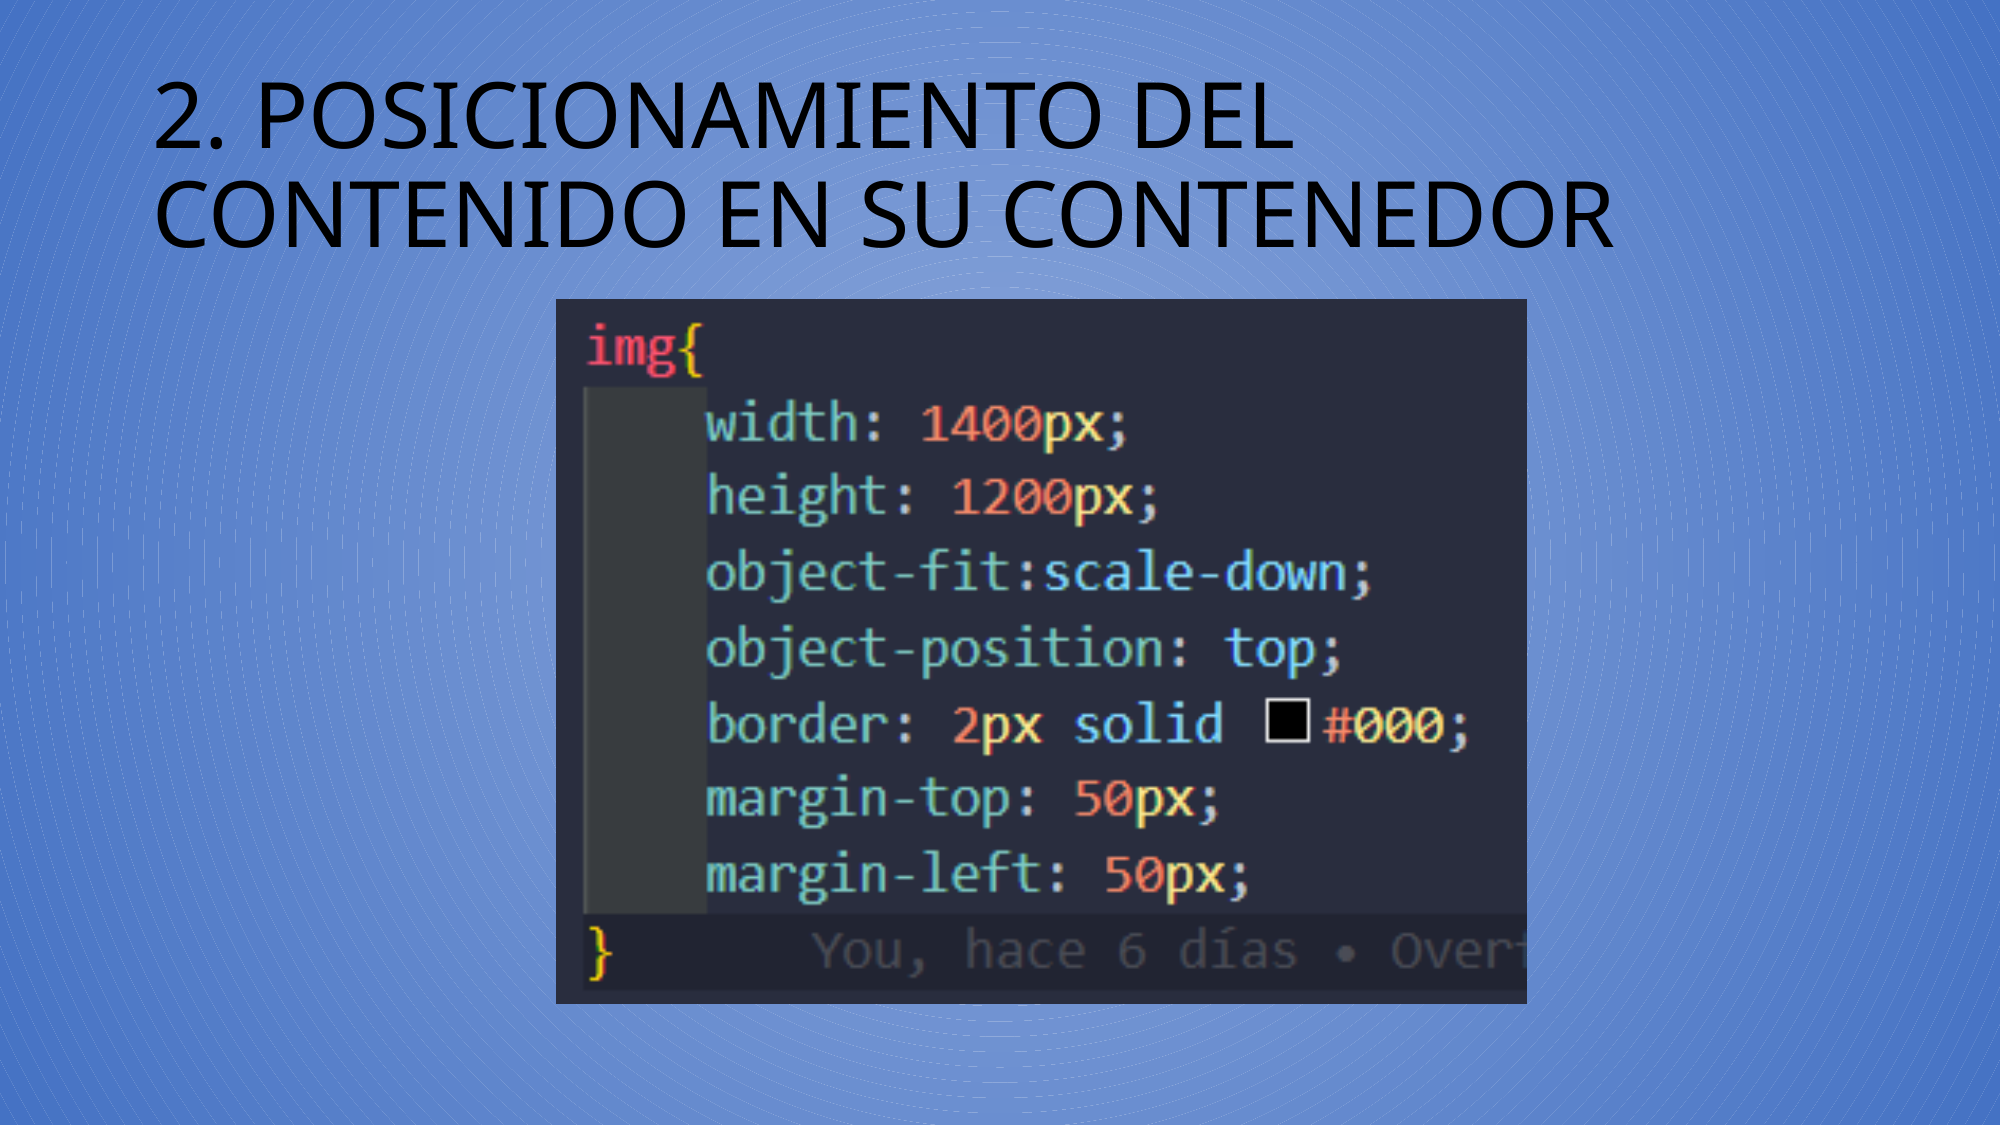

# 2. POSICIONAMIENTO DEL CONTENIDO EN SU CONTENEDOR